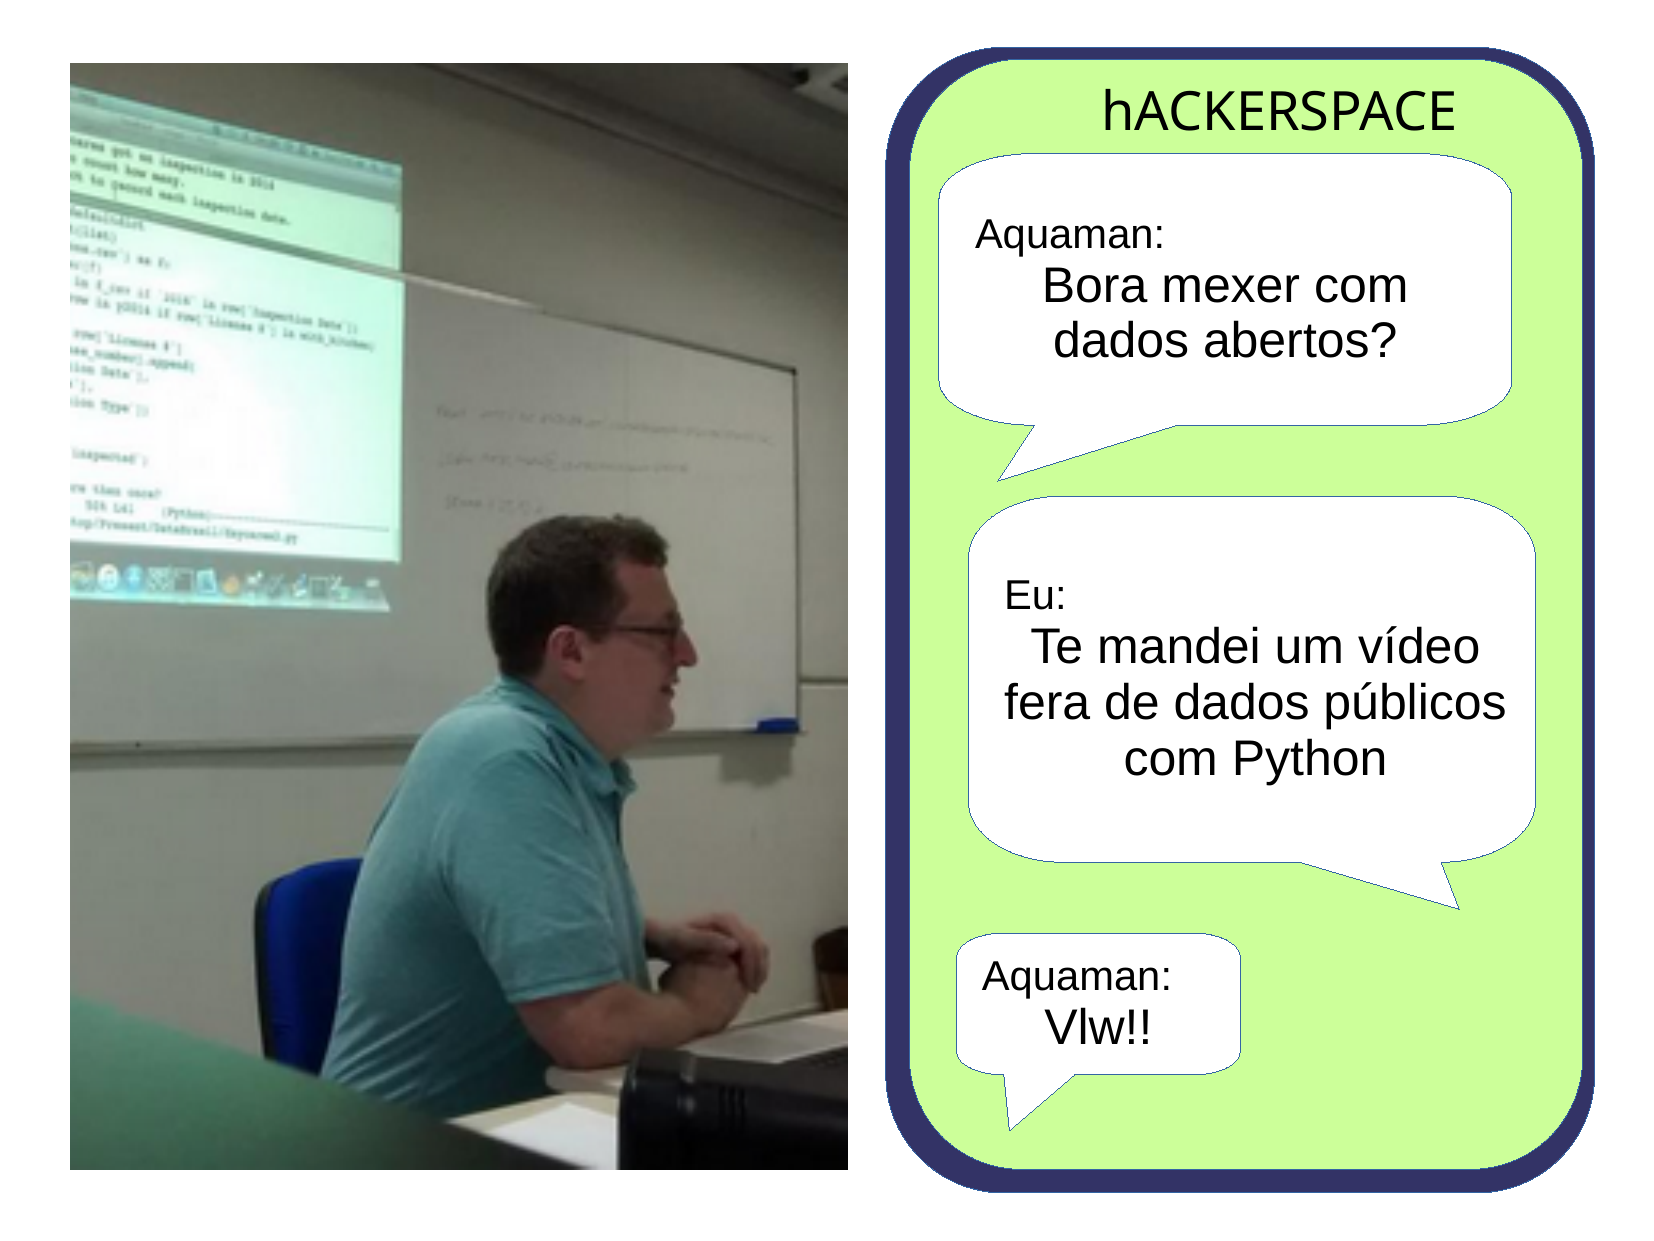

hACKERSPACE
Aquaman:
Bora mexer com
dados abertos?
Eu:
Te mandei um vídeo
fera de dados públicos
com Python
Aquaman:
Vlw!!